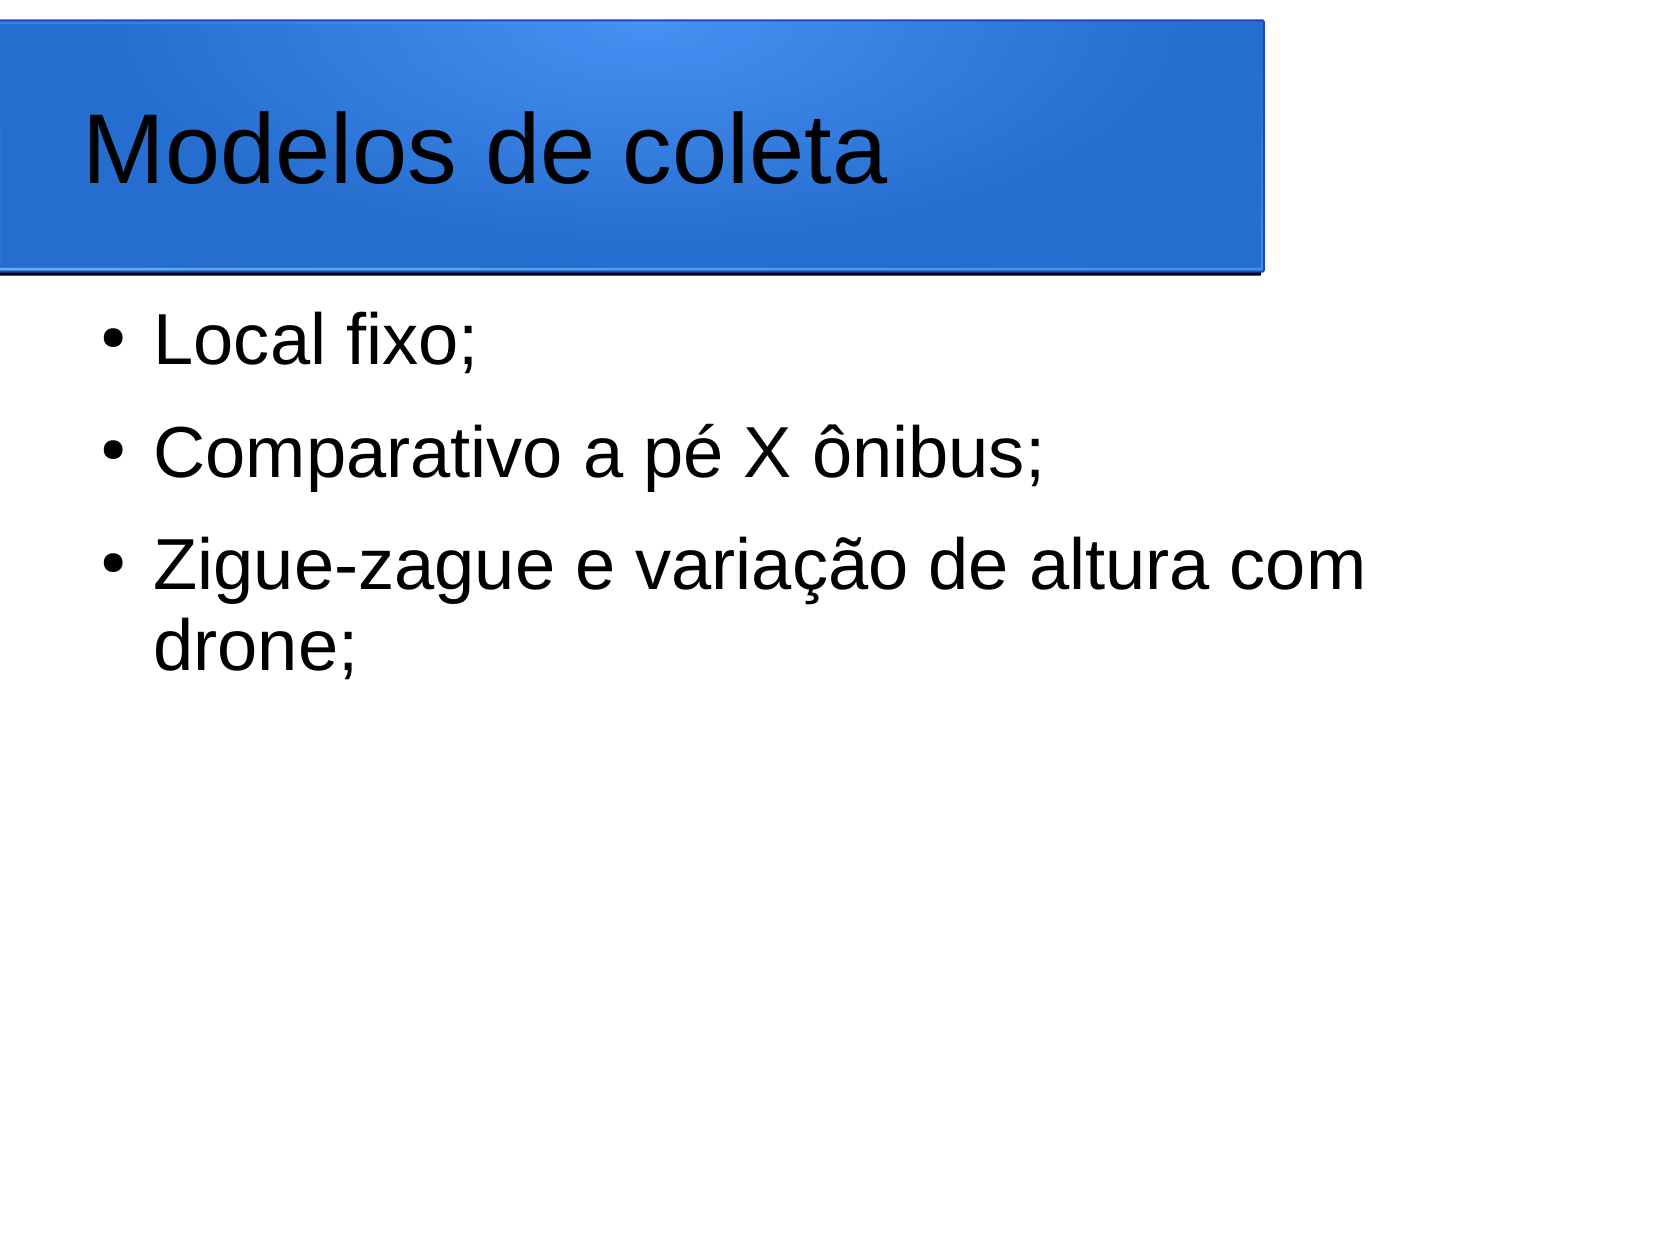

# Modelos de coleta
Local fixo;
Comparativo a pé X ônibus;
Zigue-zague e variação de altura com drone;